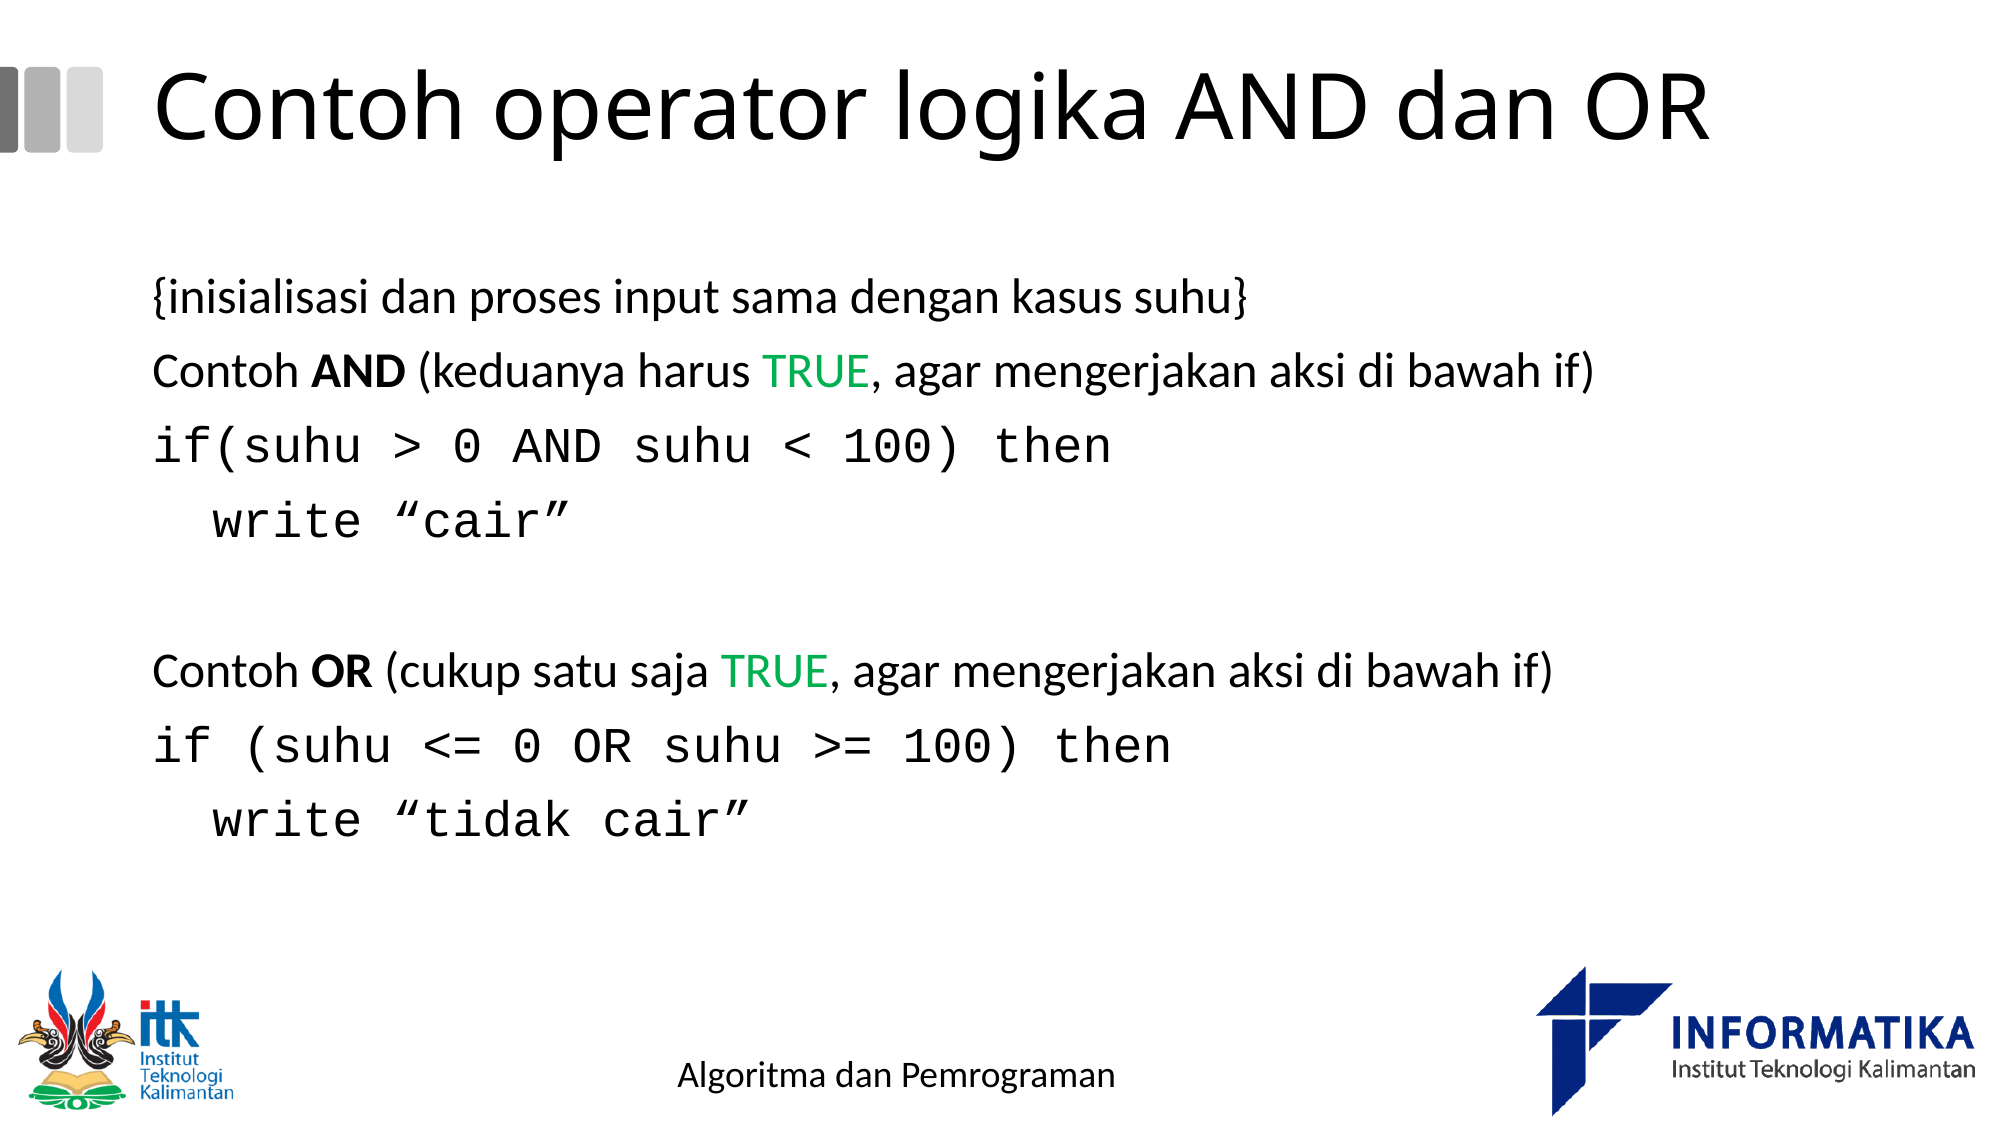

Contoh operator logika AND dan OR
{inisialisasi dan proses input sama dengan kasus suhu}
Contoh AND (keduanya harus TRUE, agar mengerjakan aksi di bawah if)
if(suhu > 0 AND suhu < 100) then
 write “cair”
Contoh OR (cukup satu saja TRUE, agar mengerjakan aksi di bawah if)
if (suhu <= 0 OR suhu >= 100) then
 write “tidak cair”
Algoritma dan Pemrograman